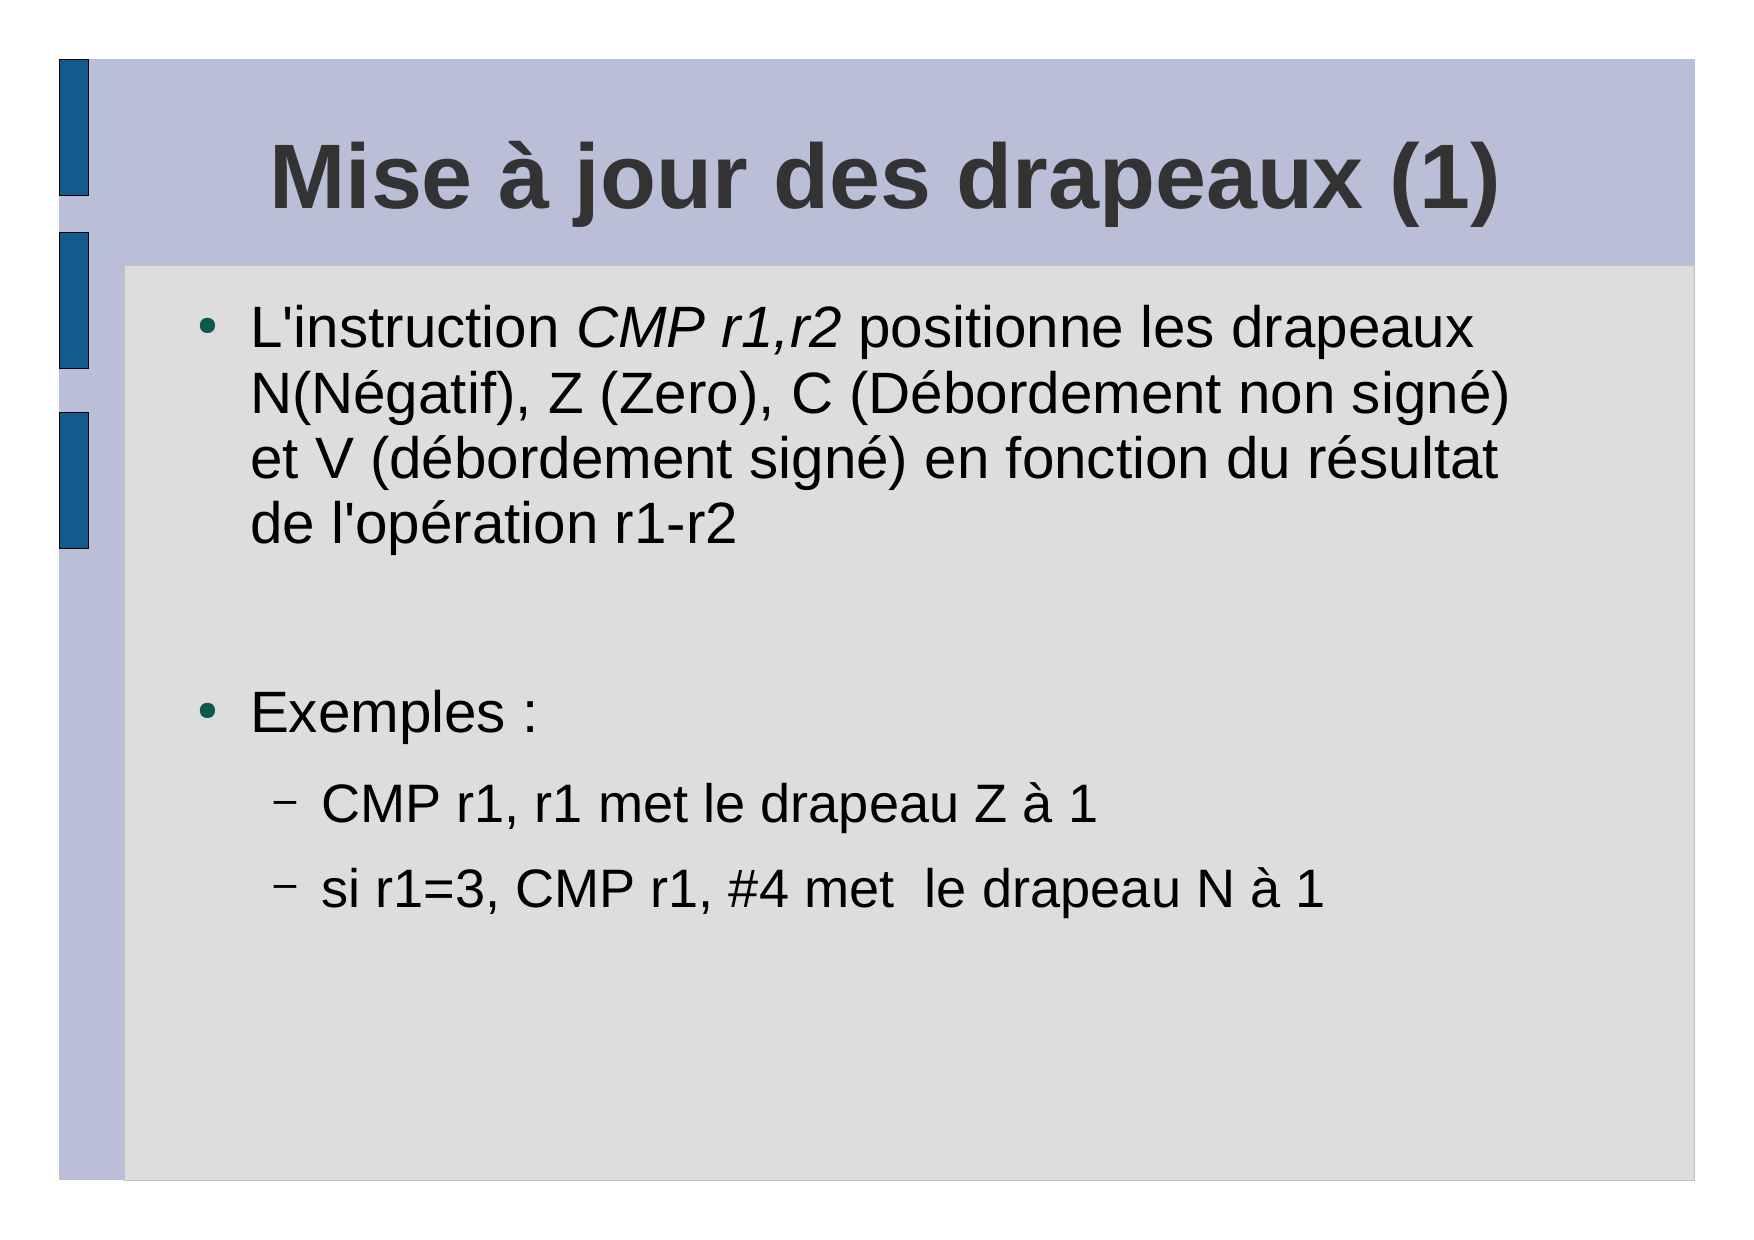

# Mise à jour des drapeaux (1)
L'instruction CMP r1,r2 positionne les drapeaux N(Négatif), Z (Zero), C (Débordement non signé) et V (débordement signé) en fonction du résultat de l'opération r1-r2
Exemples :
CMP r1, r1 met le drapeau Z à 1
si r1=3, CMP r1, #4 met le drapeau N à 1